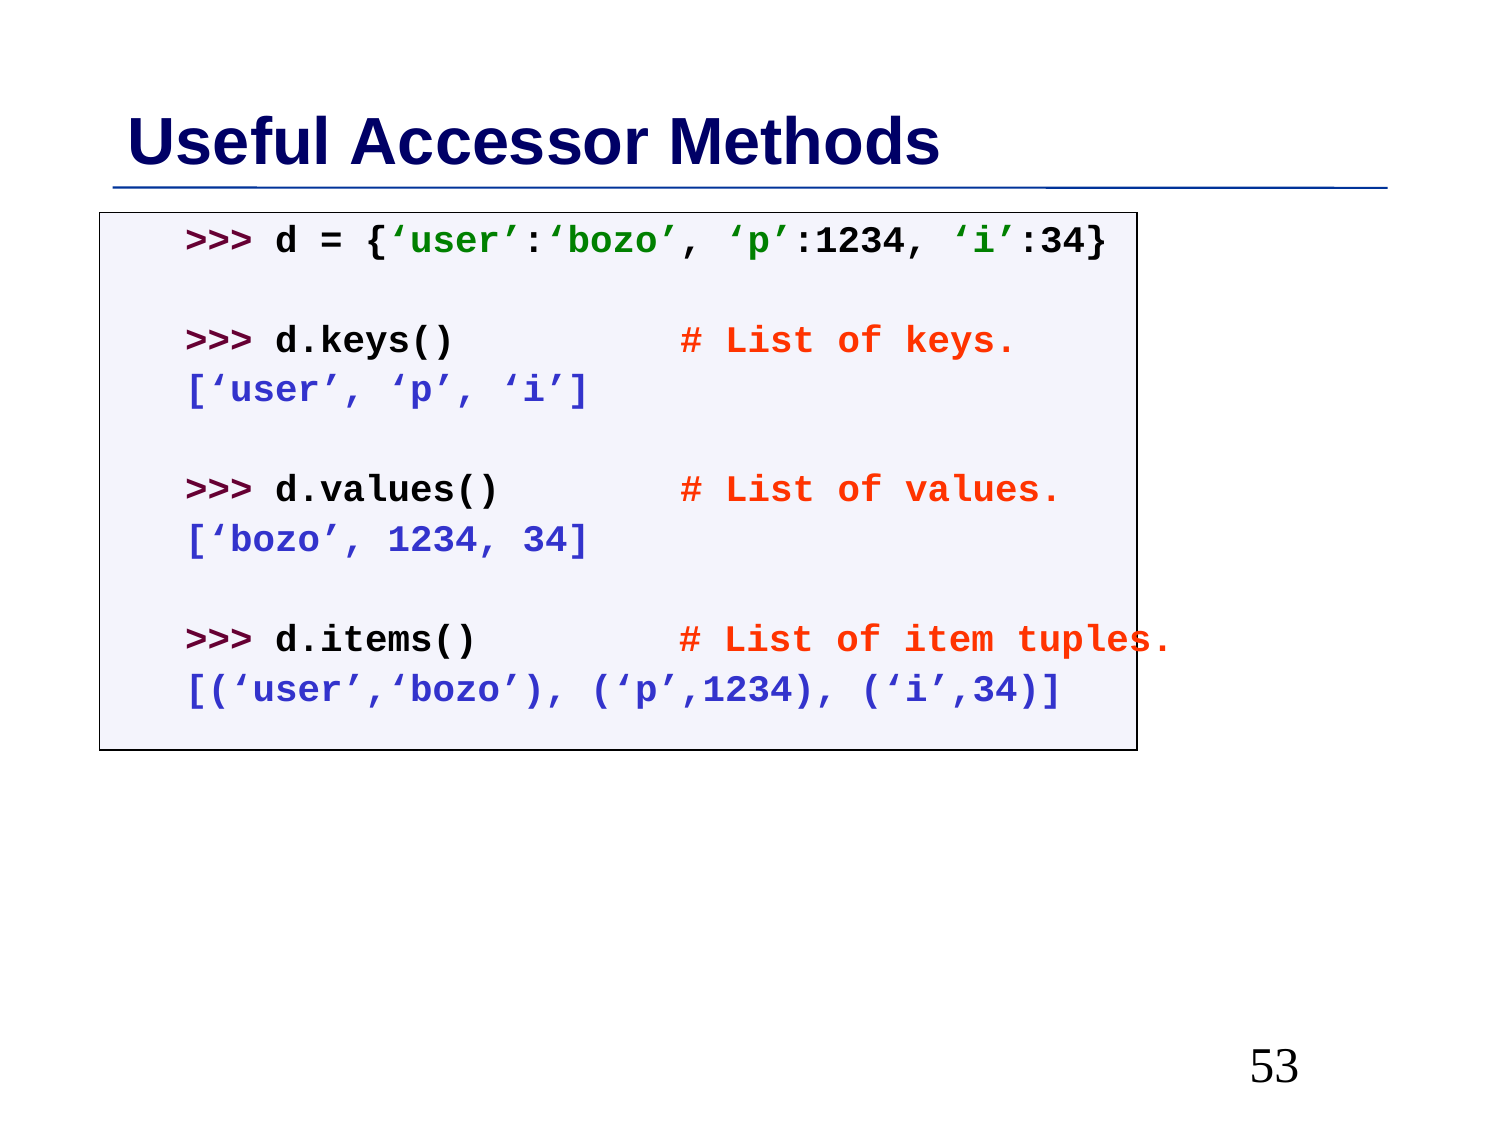

# Useful Accessor Methods
>>> d = {‘user’:‘bozo’, ‘p’:1234, ‘i’:34}
>>> d.keys() # List of keys.
[‘user’, ‘p’, ‘i’]
>>> d.values() # List of values.
[‘bozo’, 1234, 34]
>>> d.items() 	 # List of item tuples.
[(‘user’,‘bozo’), (‘p’,1234), (‘i’,34)]
 52